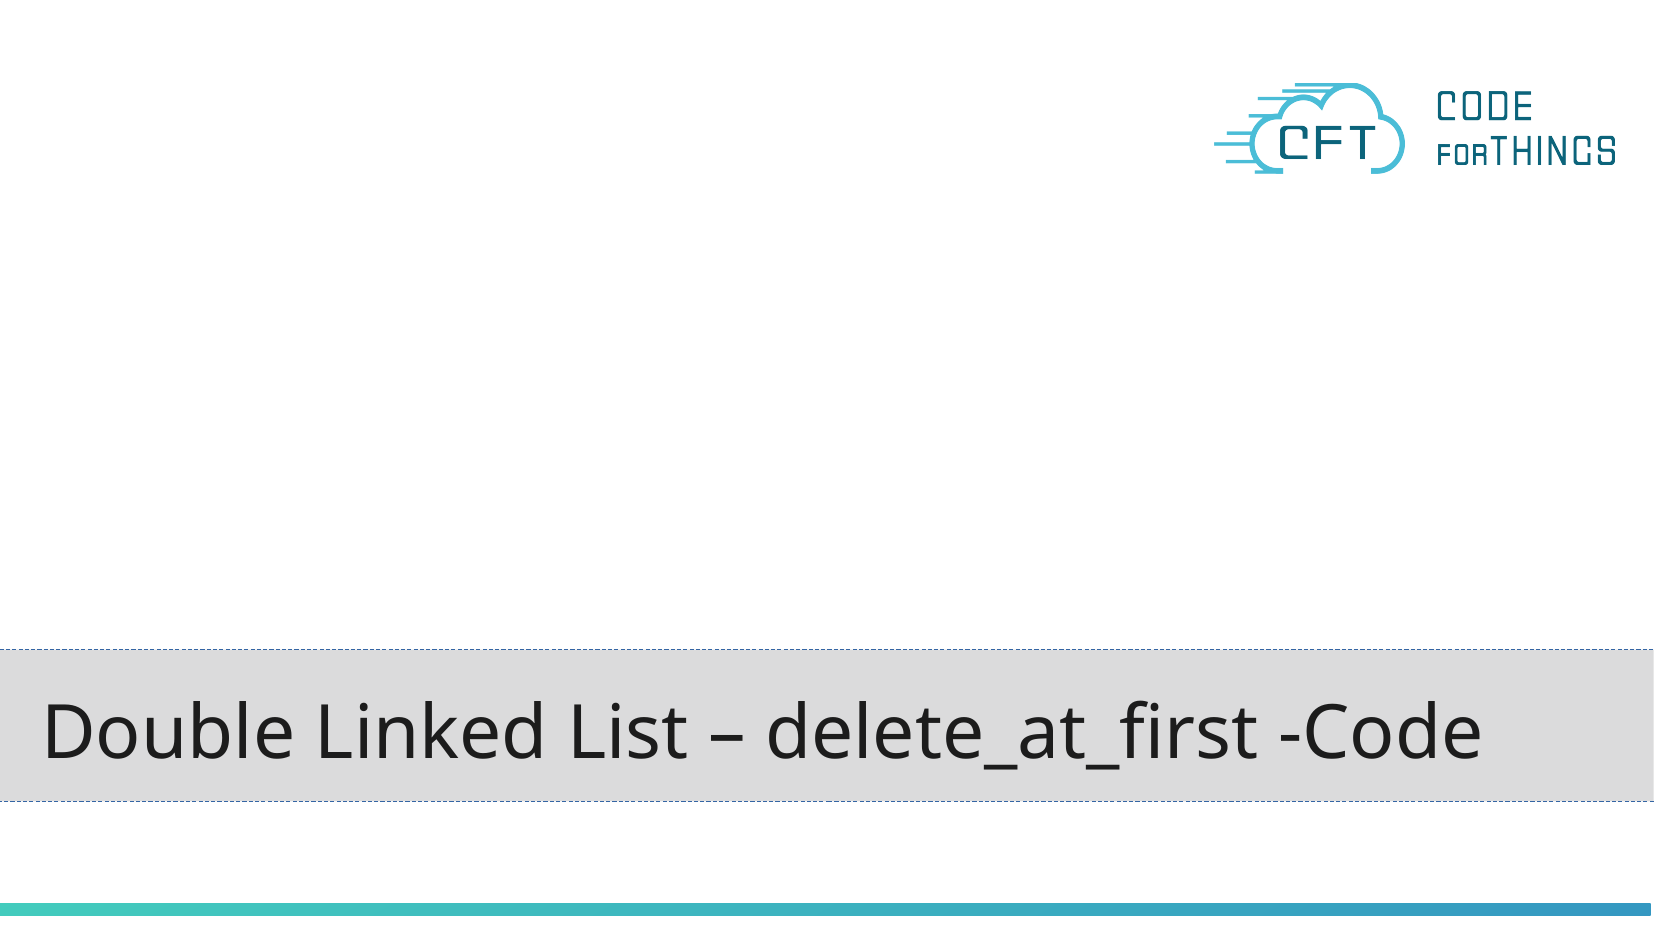

# Double Linked List – delete_at_first -Code